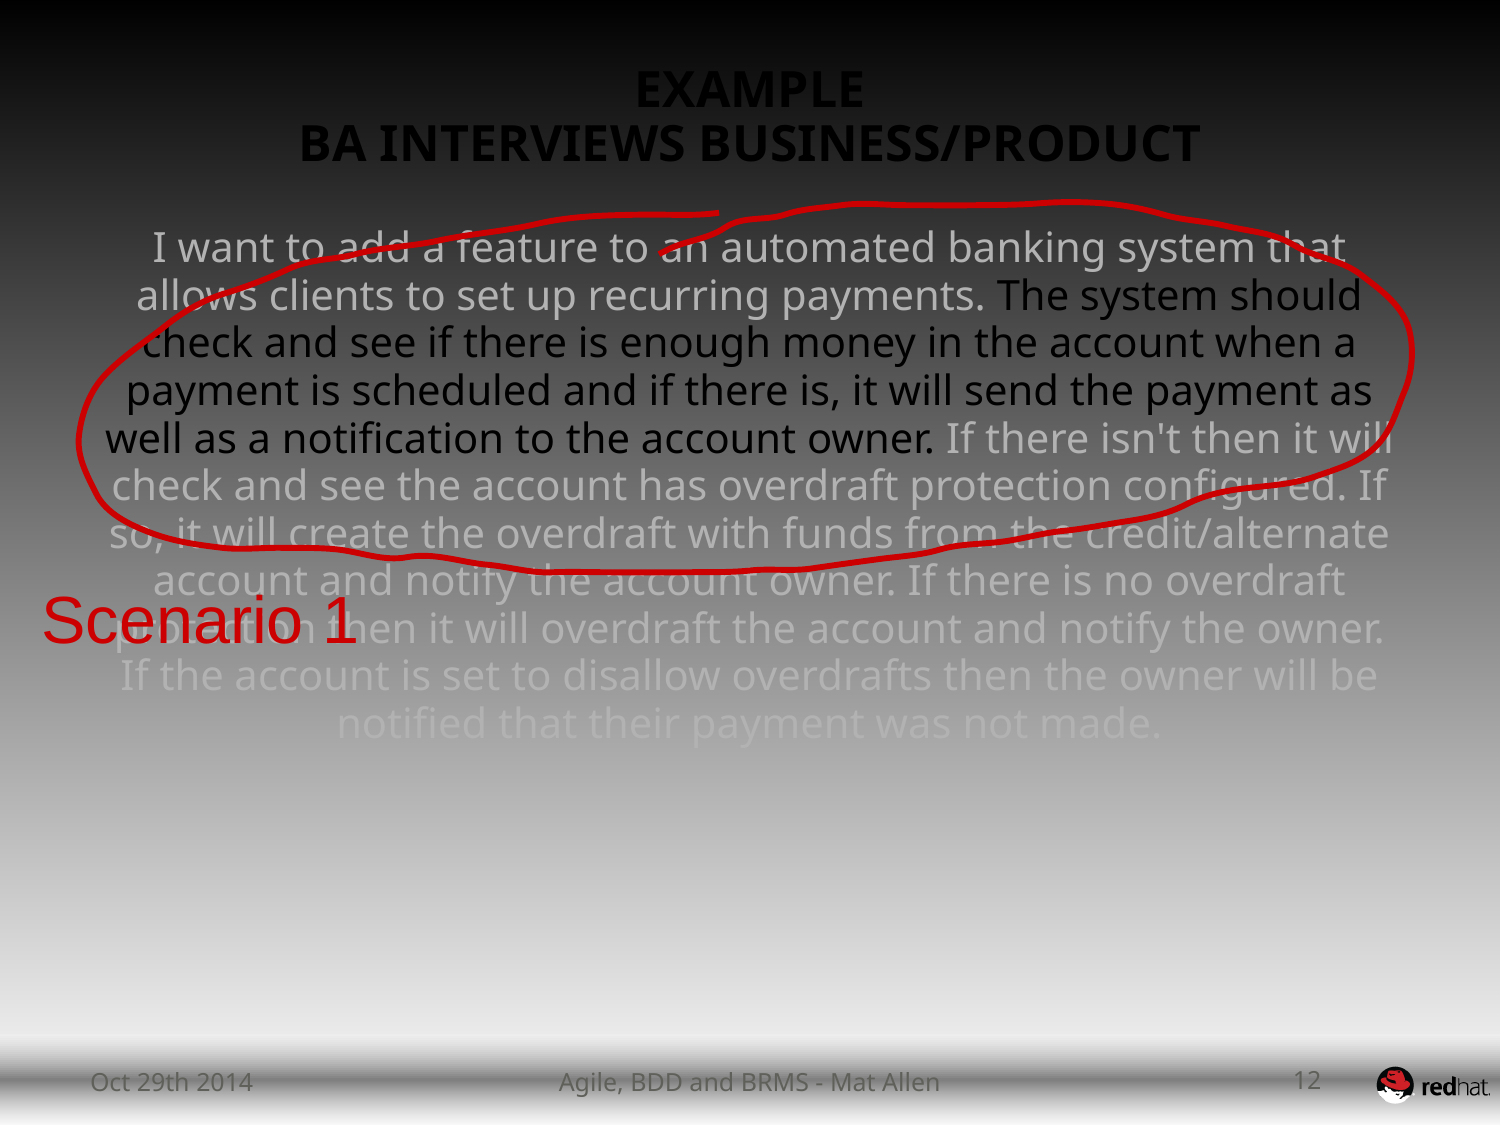

# Example BA interviews Business/Product
I want to add a feature to an automated banking system that allows clients to set up recurring payments. The system should check and see if there is enough money in the account when a payment is scheduled and if there is, it will send the payment as well as a notification to the account owner. If there isn't then it will check and see the account has overdraft protection configured. If so, it will create the overdraft with funds from the credit/alternate account and notify the account owner. If there is no overdraft protection then it will overdraft the account and notify the owner. If the account is set to disallow overdrafts then the owner will be notified that their payment was not made.
Scenario 1
Oct 29th 2014
Agile, BDD and BRMS - Mat Allen